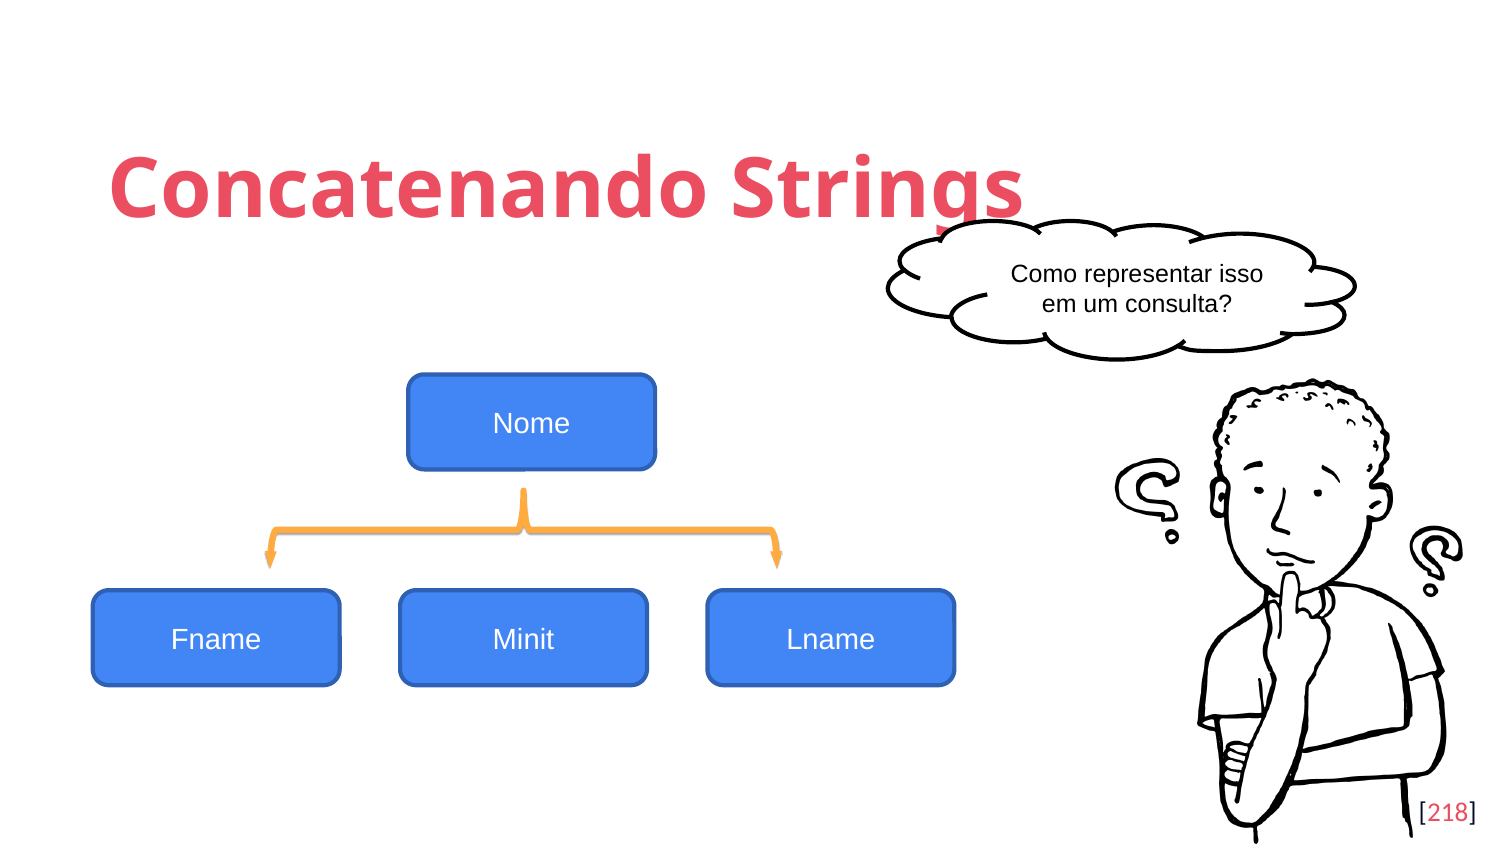

Concatenando Strings
Como representar isso em um consulta?
Nome
Fname
Minit
Lname